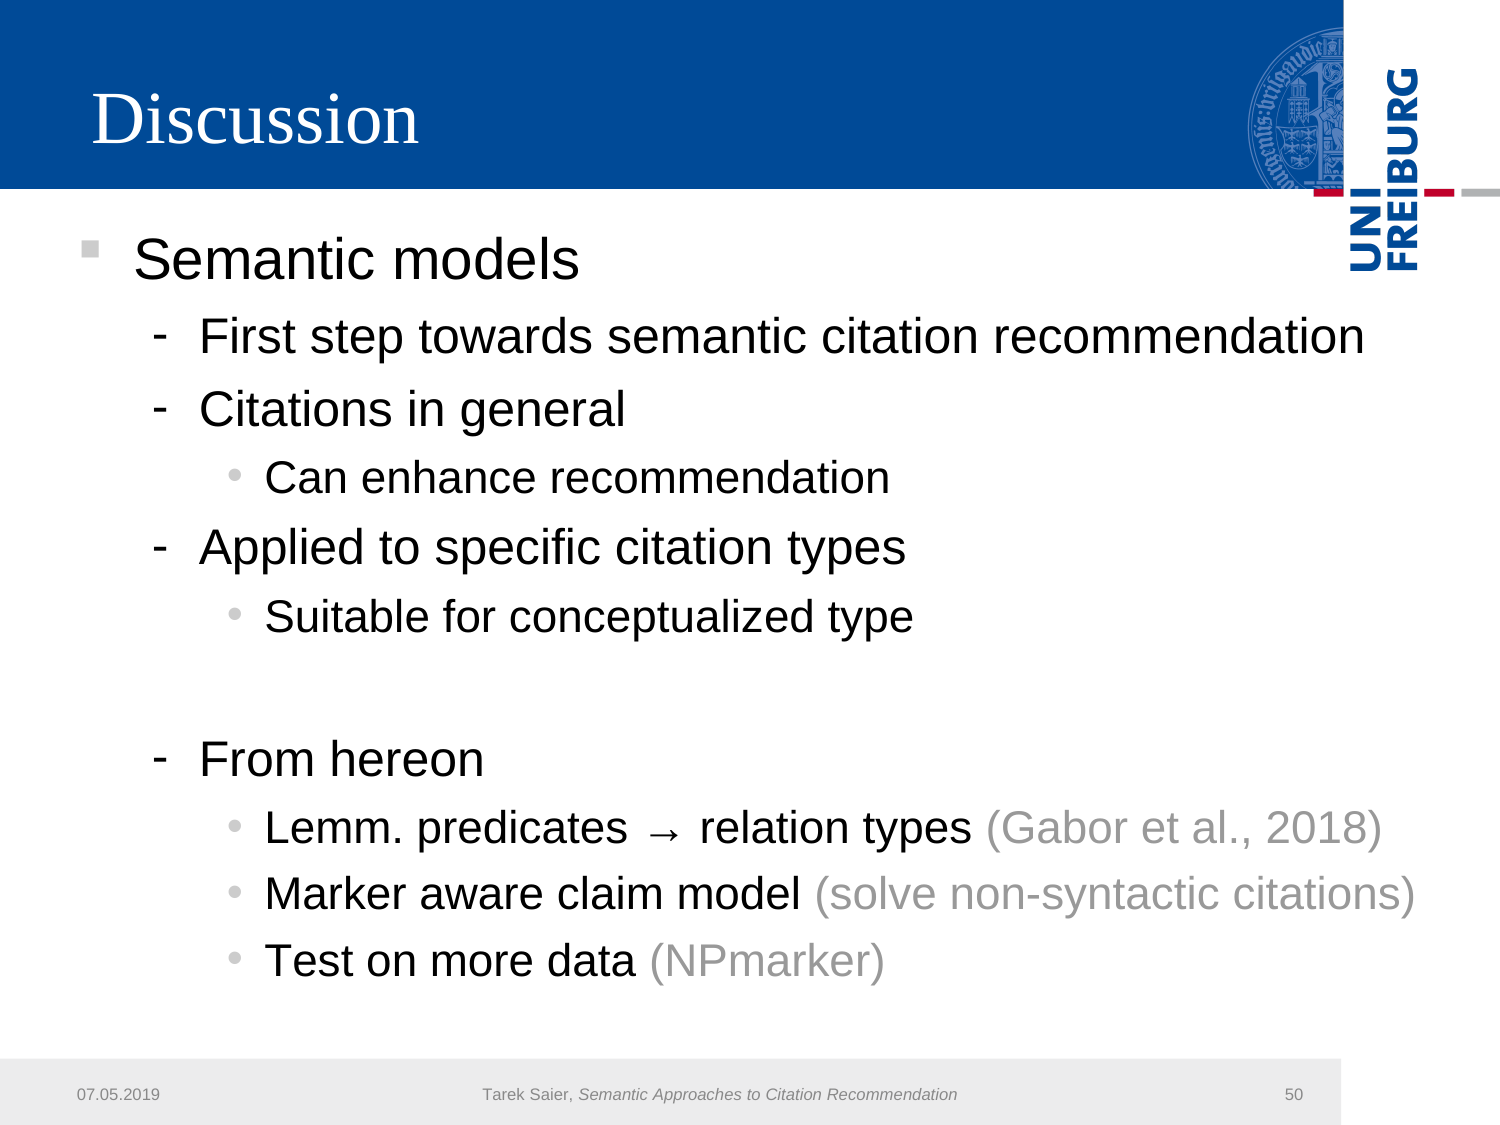

# Discussion
Semantic models
First step towards semantic citation recommendation
Citations in general
Can enhance recommendation
Applied to specific citation types
Suitable for conceptualized type
From hereon
Lemm. predicates → relation types (Gabor et al., 2018)
Marker aware claim model (solve non-syntactic citations)
Test on more data (NPmarker)
Präsentationstitel
50